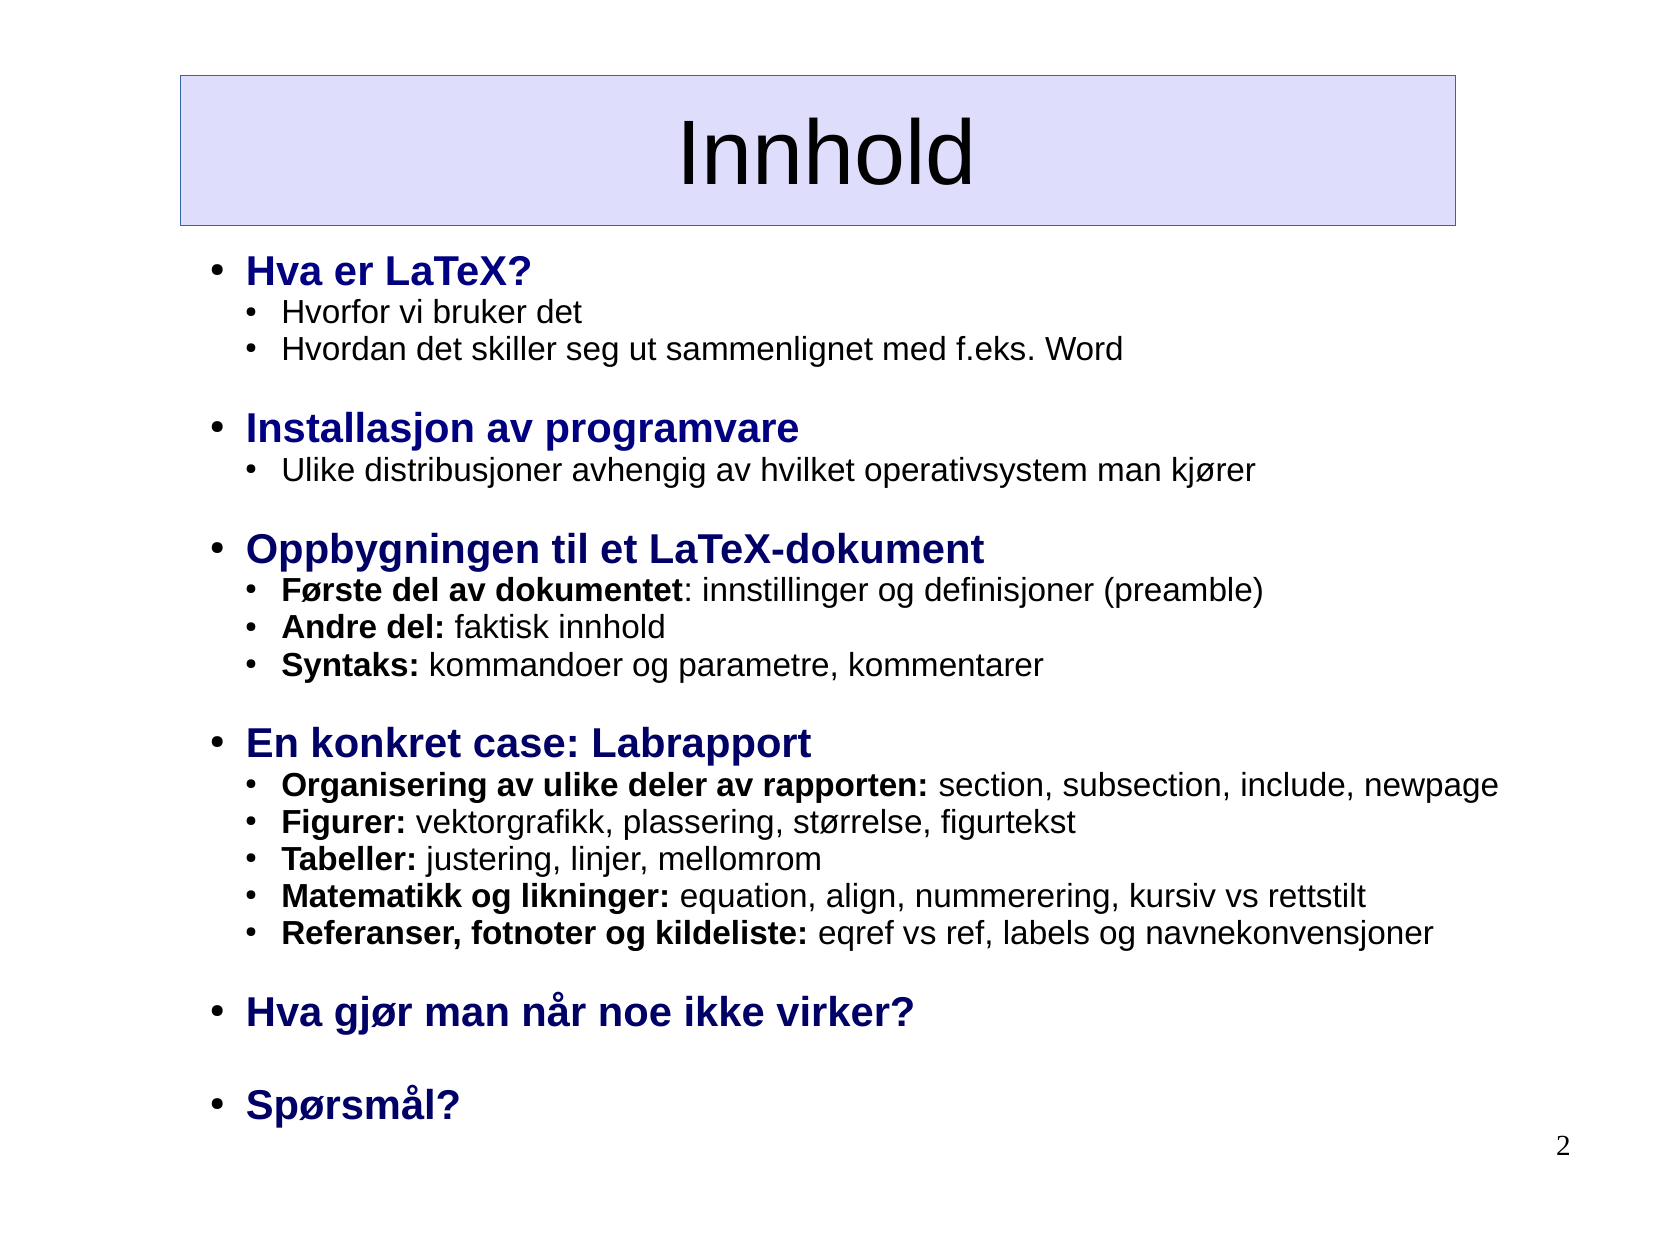

# Innhold
Hva er LaTeX?
Hvorfor vi bruker det
Hvordan det skiller seg ut sammenlignet med f.eks. Word
Installasjon av programvare
Ulike distribusjoner avhengig av hvilket operativsystem man kjører
Oppbygningen til et LaTeX-dokument
Første del av dokumentet: innstillinger og definisjoner (preamble)
Andre del: faktisk innhold
Syntaks: kommandoer og parametre, kommentarer
En konkret case: Labrapport
Organisering av ulike deler av rapporten: section, subsection, include, newpage
Figurer: vektorgrafikk, plassering, størrelse, figurtekst
Tabeller: justering, linjer, mellomrom
Matematikk og likninger: equation, align, nummerering, kursiv vs rettstilt
Referanser, fotnoter og kildeliste: eqref vs ref, labels og navnekonvensjoner
Hva gjør man når noe ikke virker?
Spørsmål?
2